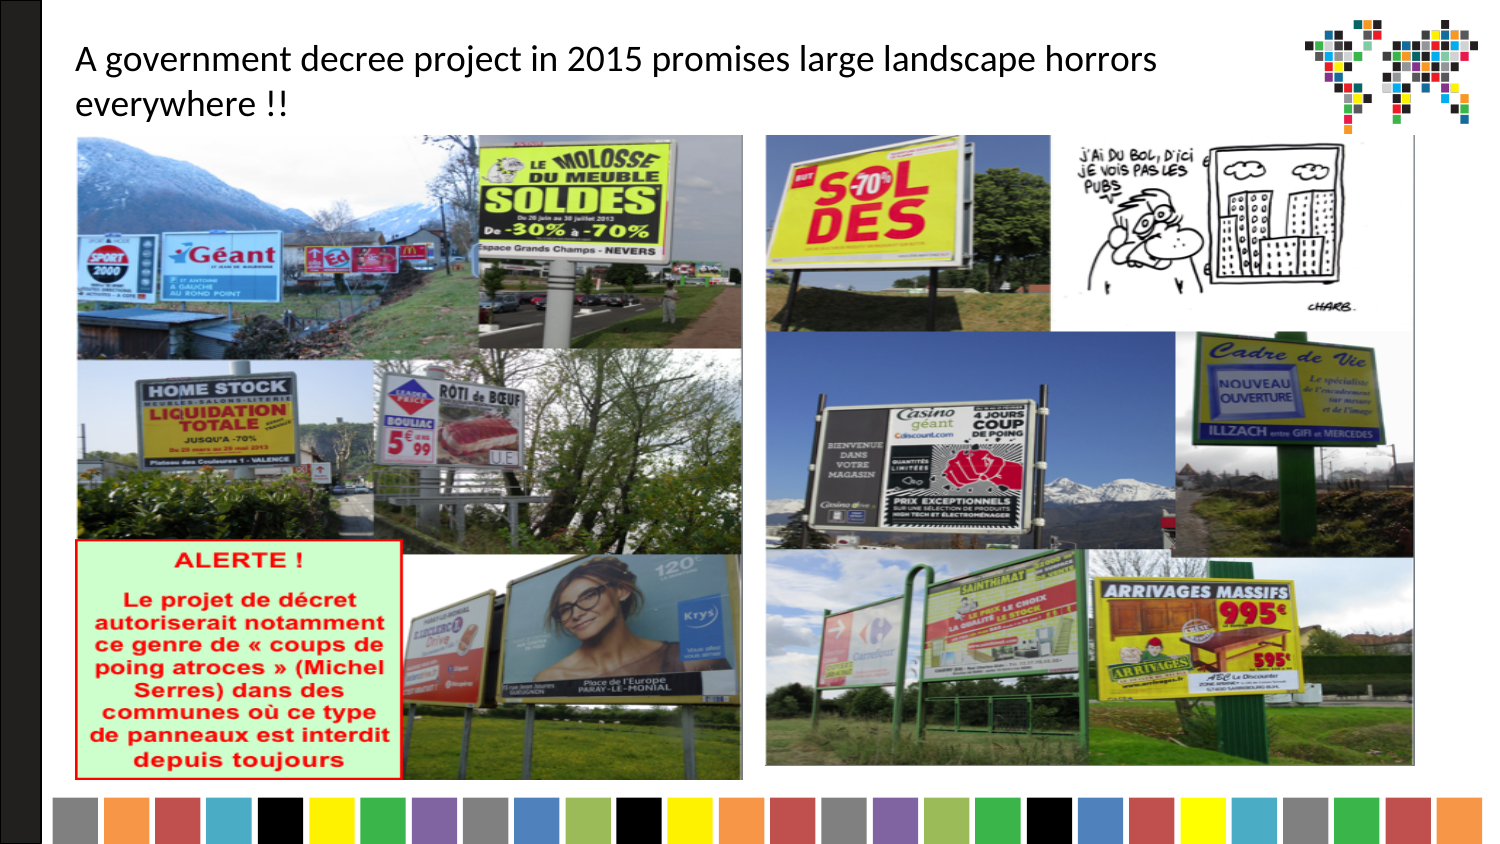

A government decree project in 2015 promises large landscape horrors everywhere !!